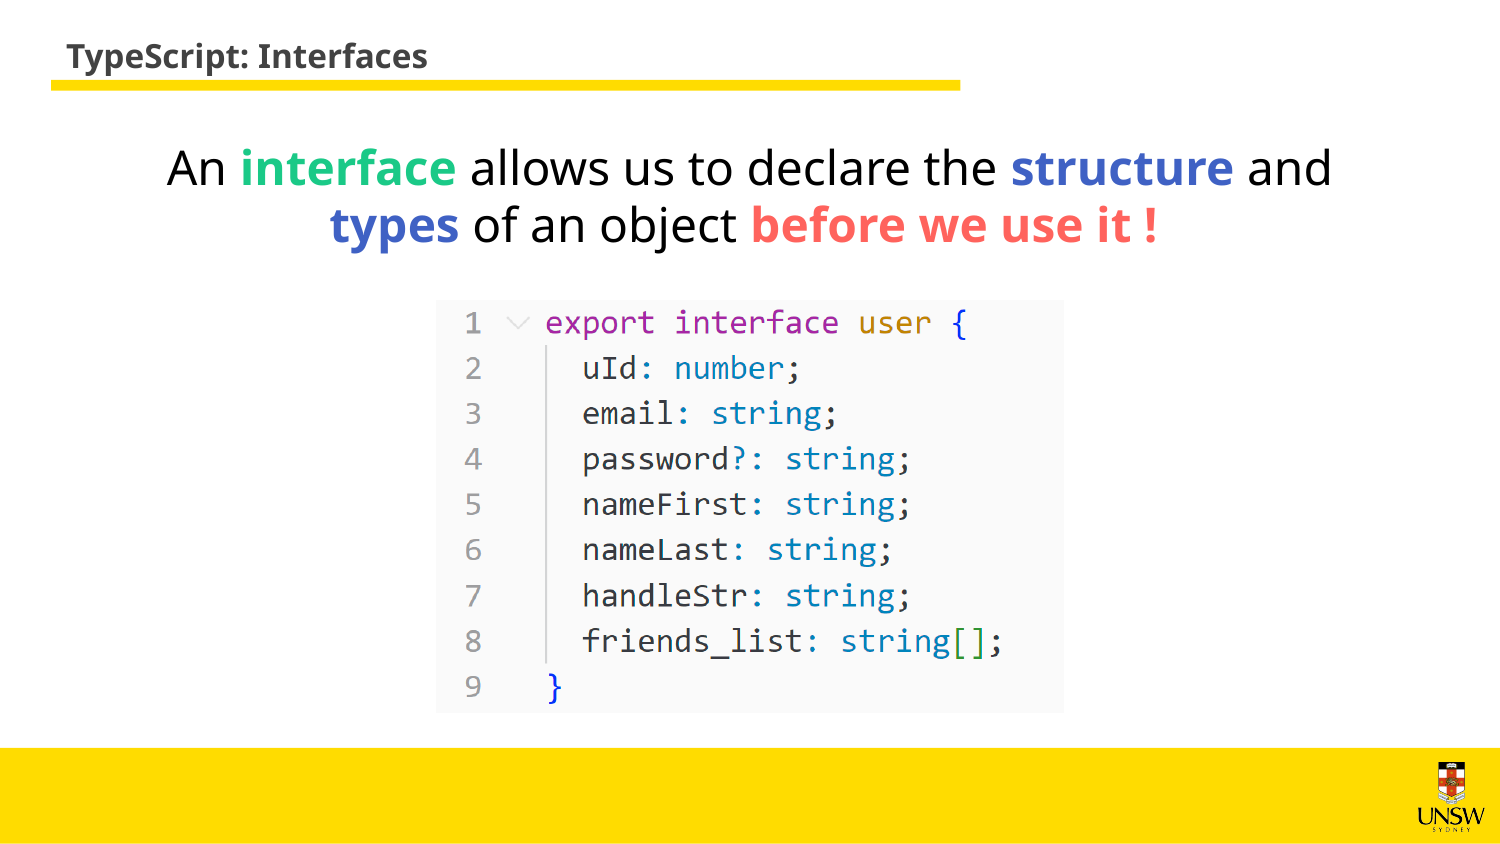

TypeScript: Interfaces
An interface allows us to declare the structure and types of an object before we use it !